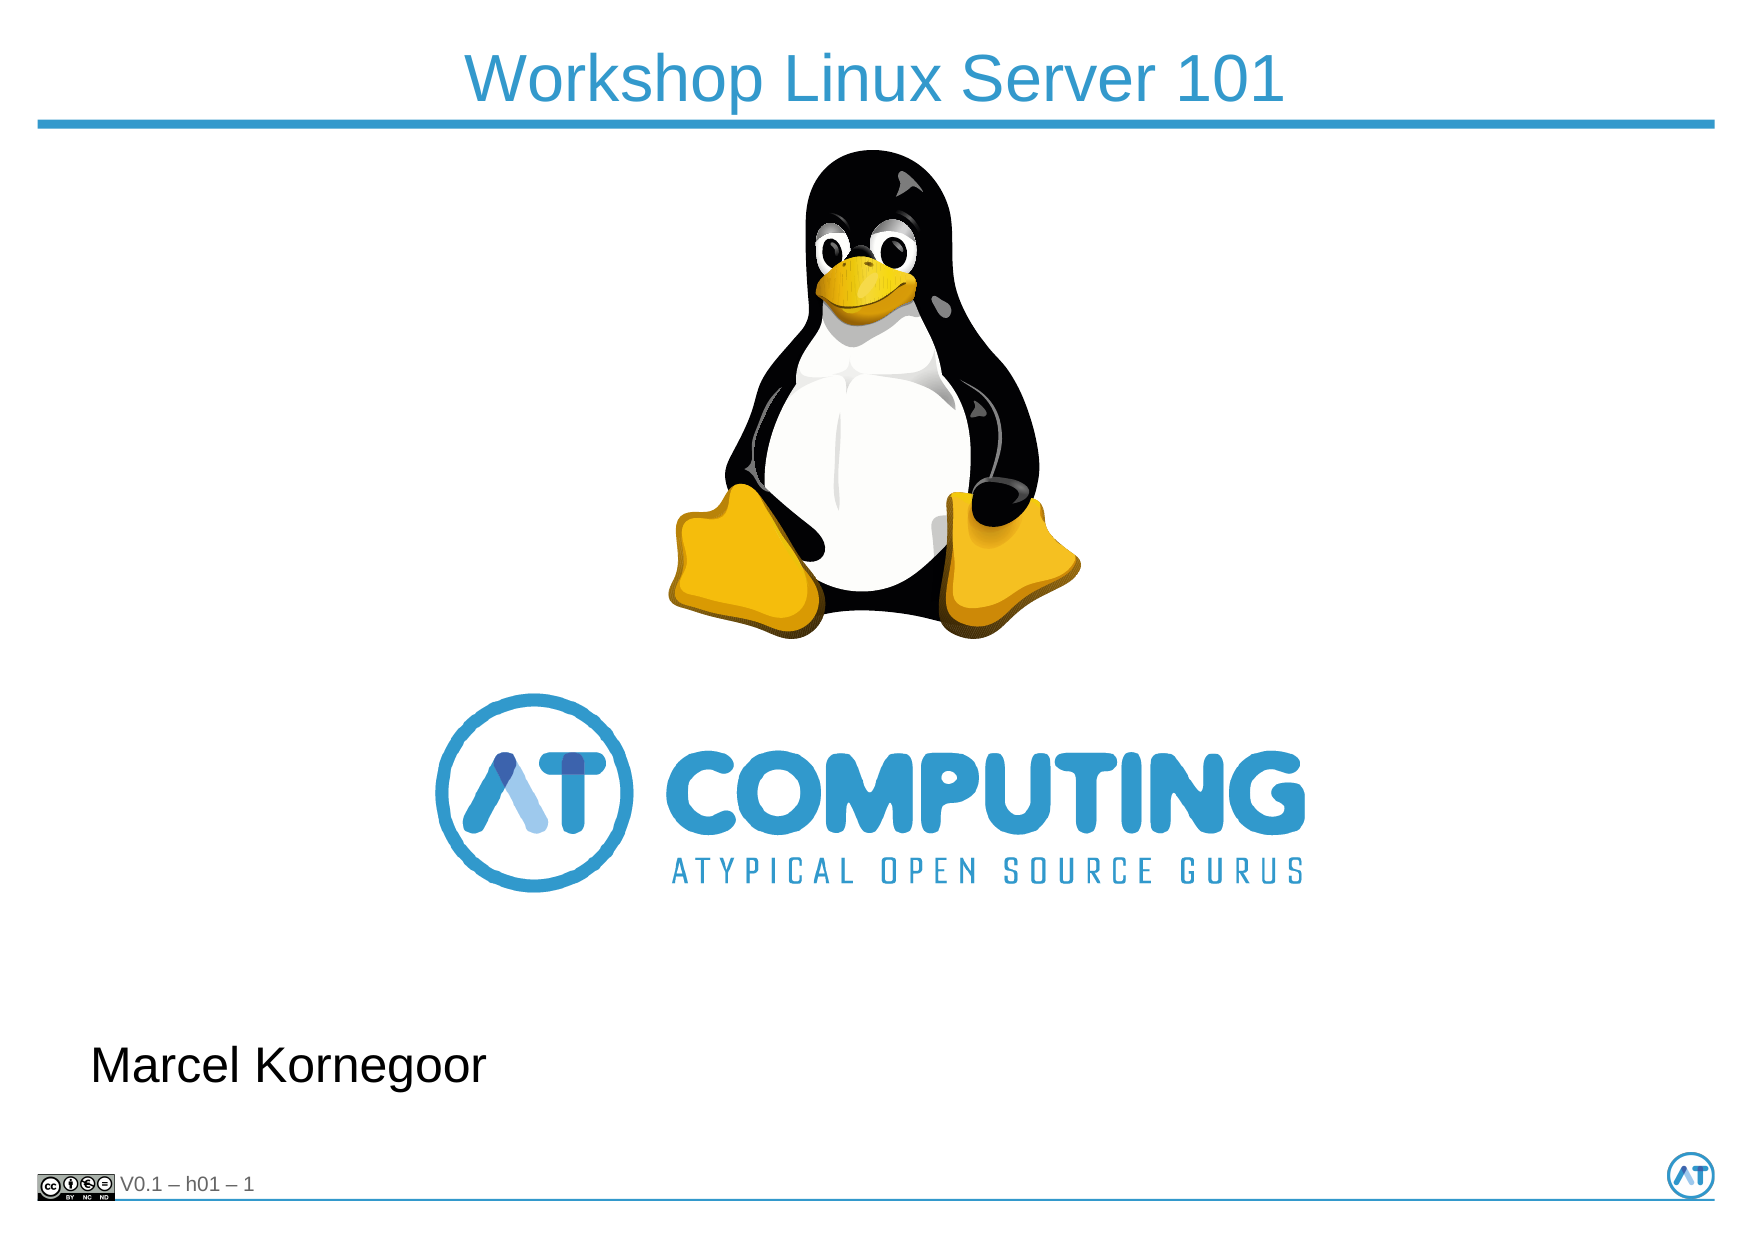

# Workshop Linux Server 101
Marcel Kornegoor